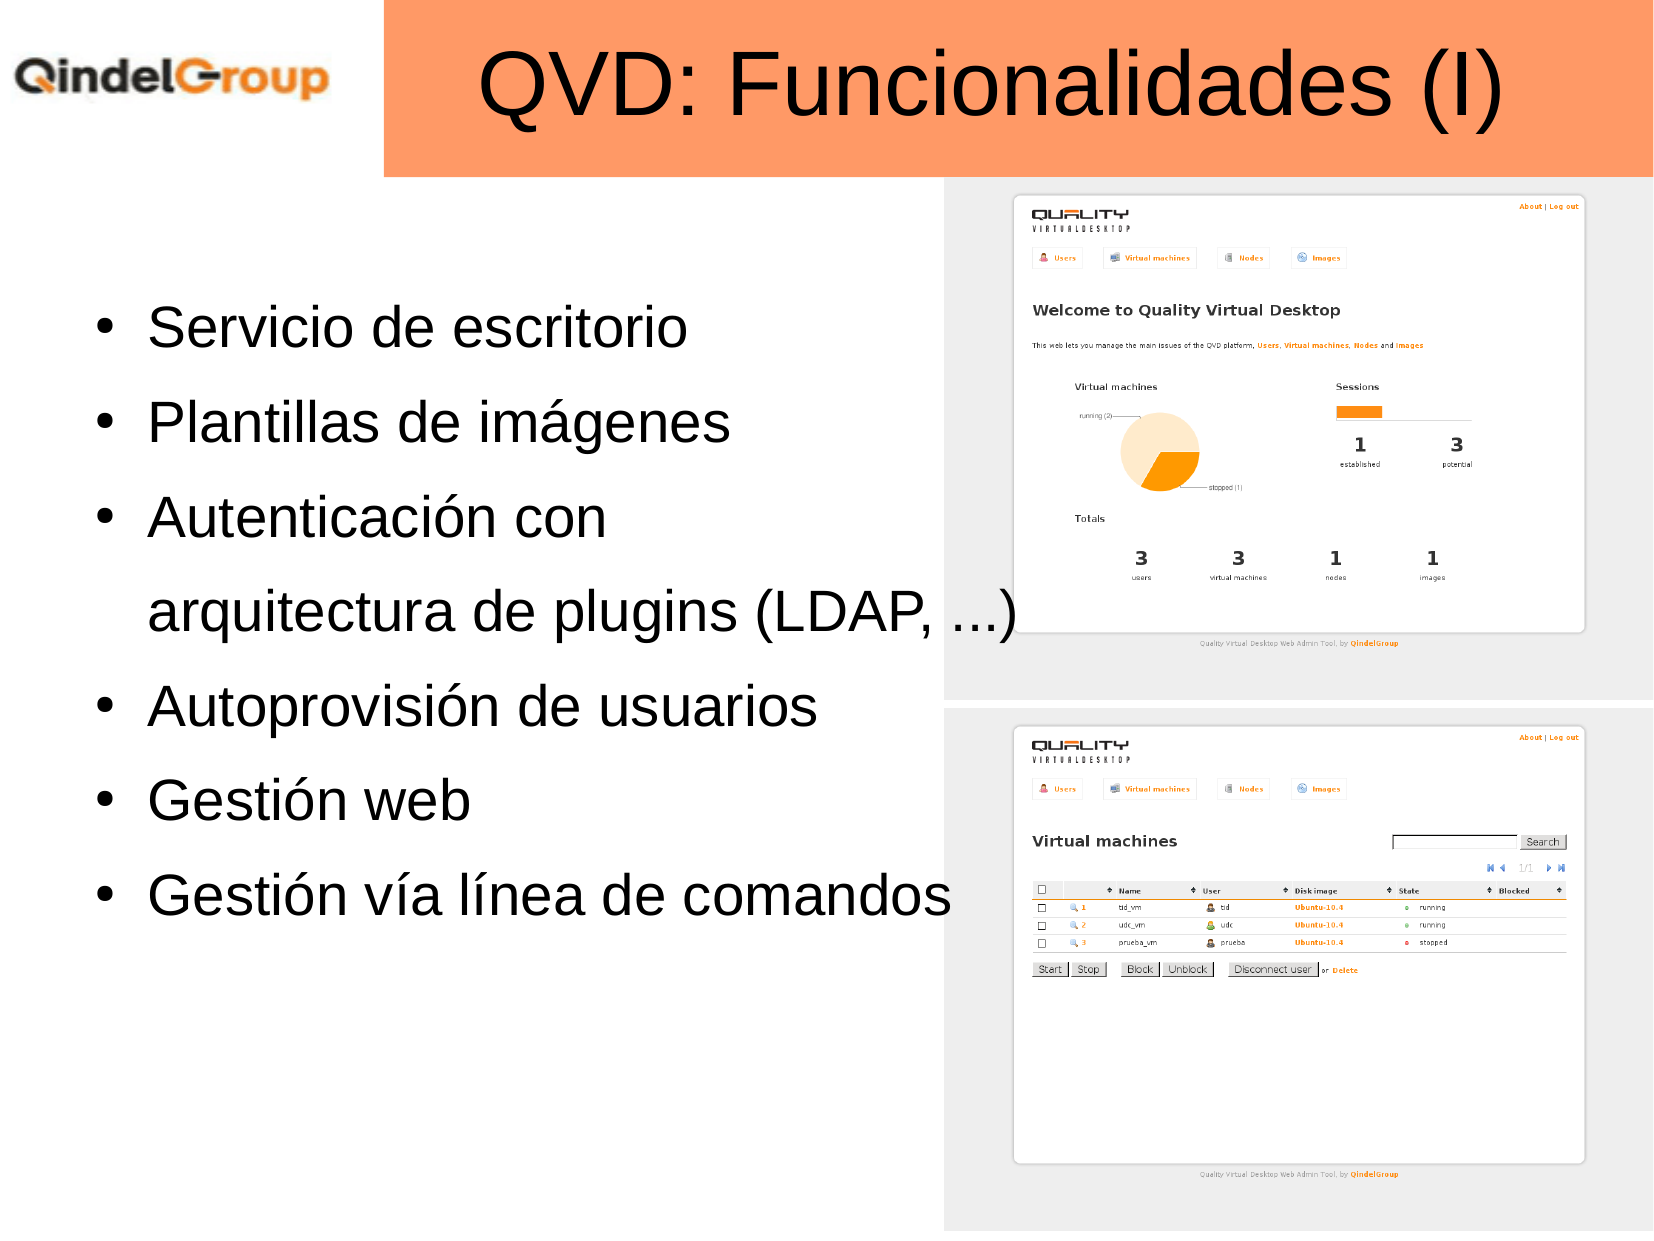

# QVD: Funcionalidades (I)
Servicio de escritorio
Plantillas de imágenes
Autenticación con
arquitectura de plugins (LDAP, ...)
Autoprovisión de usuarios
Gestión web
Gestión vía línea de comandos